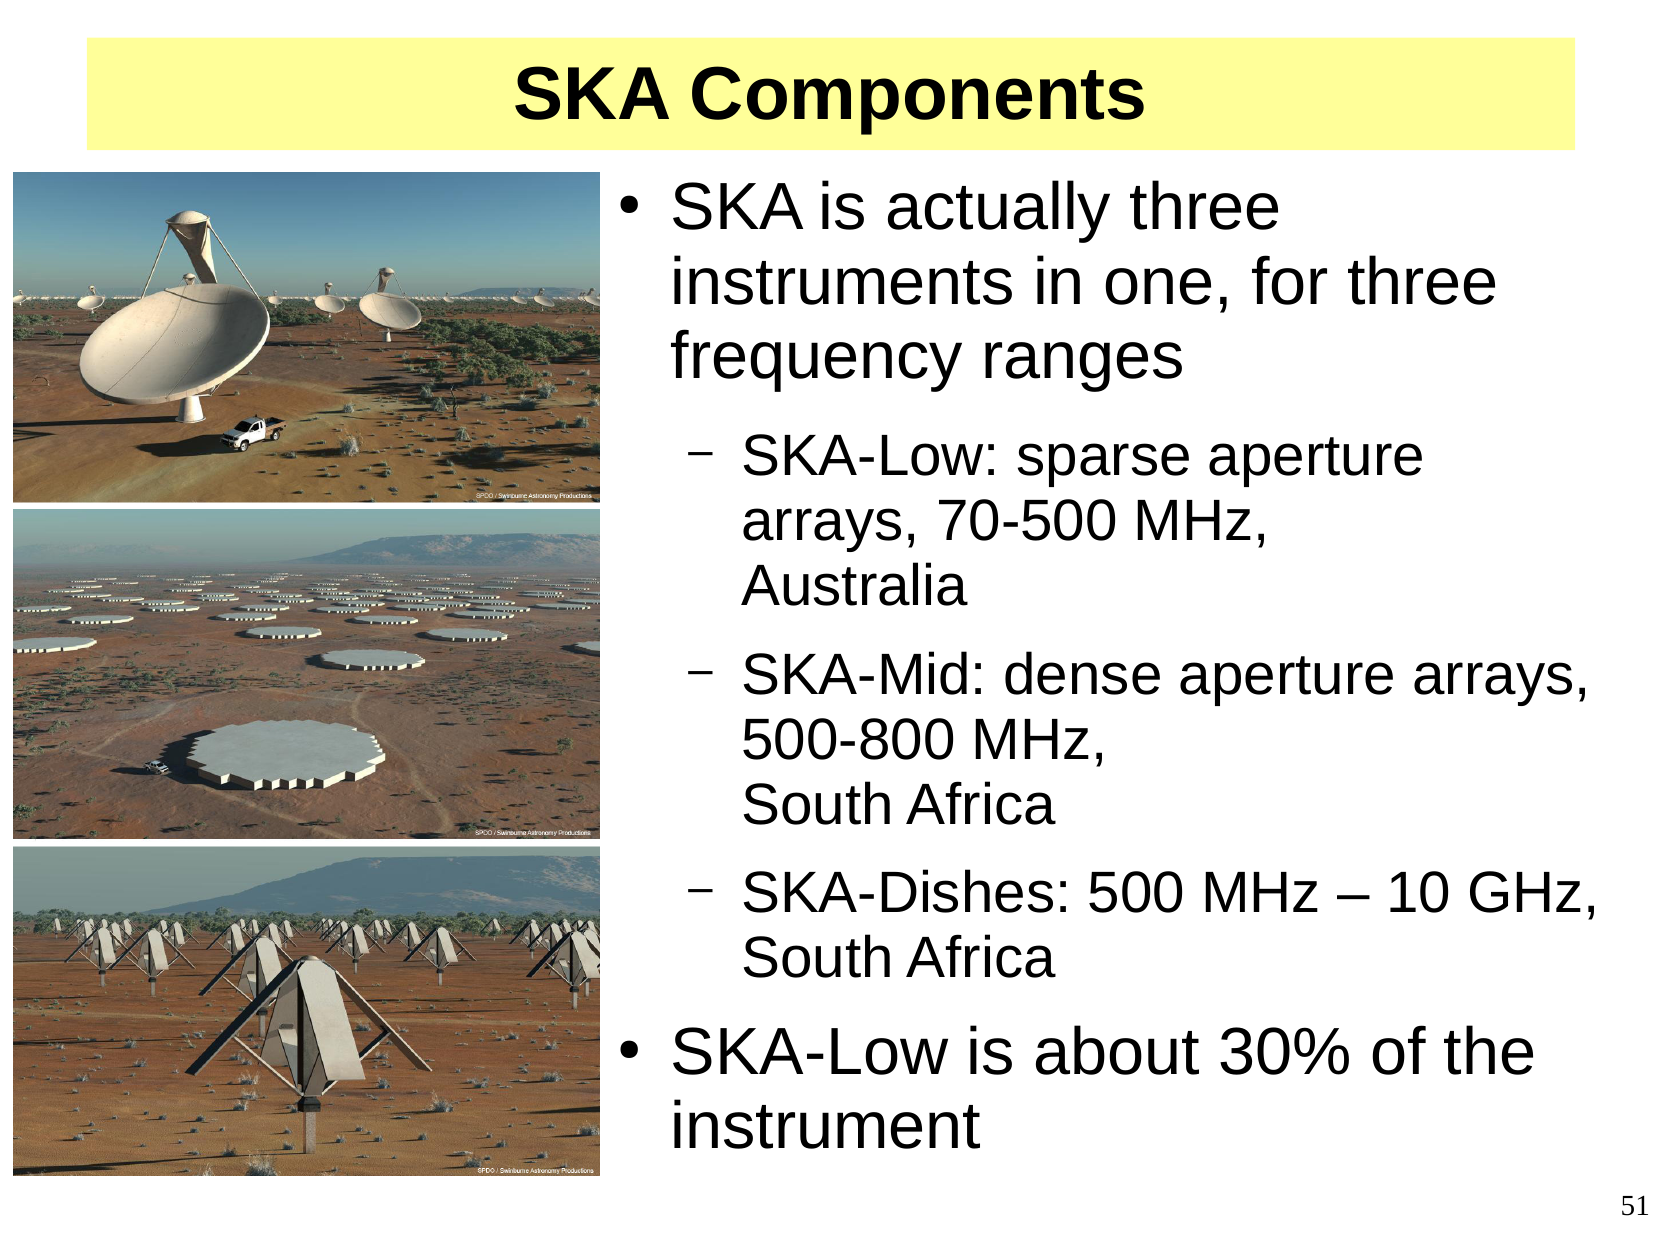

# SKA Components
SKA is actually three instruments in one, for three frequency ranges
SKA-Low: sparse aperture arrays, 70-500 MHz,
Australia
SKA-Mid: dense aperture arrays,
500-800 MHz,
South Africa
SKA-Dishes: 500 MHz – 10 GHz,
South Africa
SKA-Low is about 30% of the instrument
51